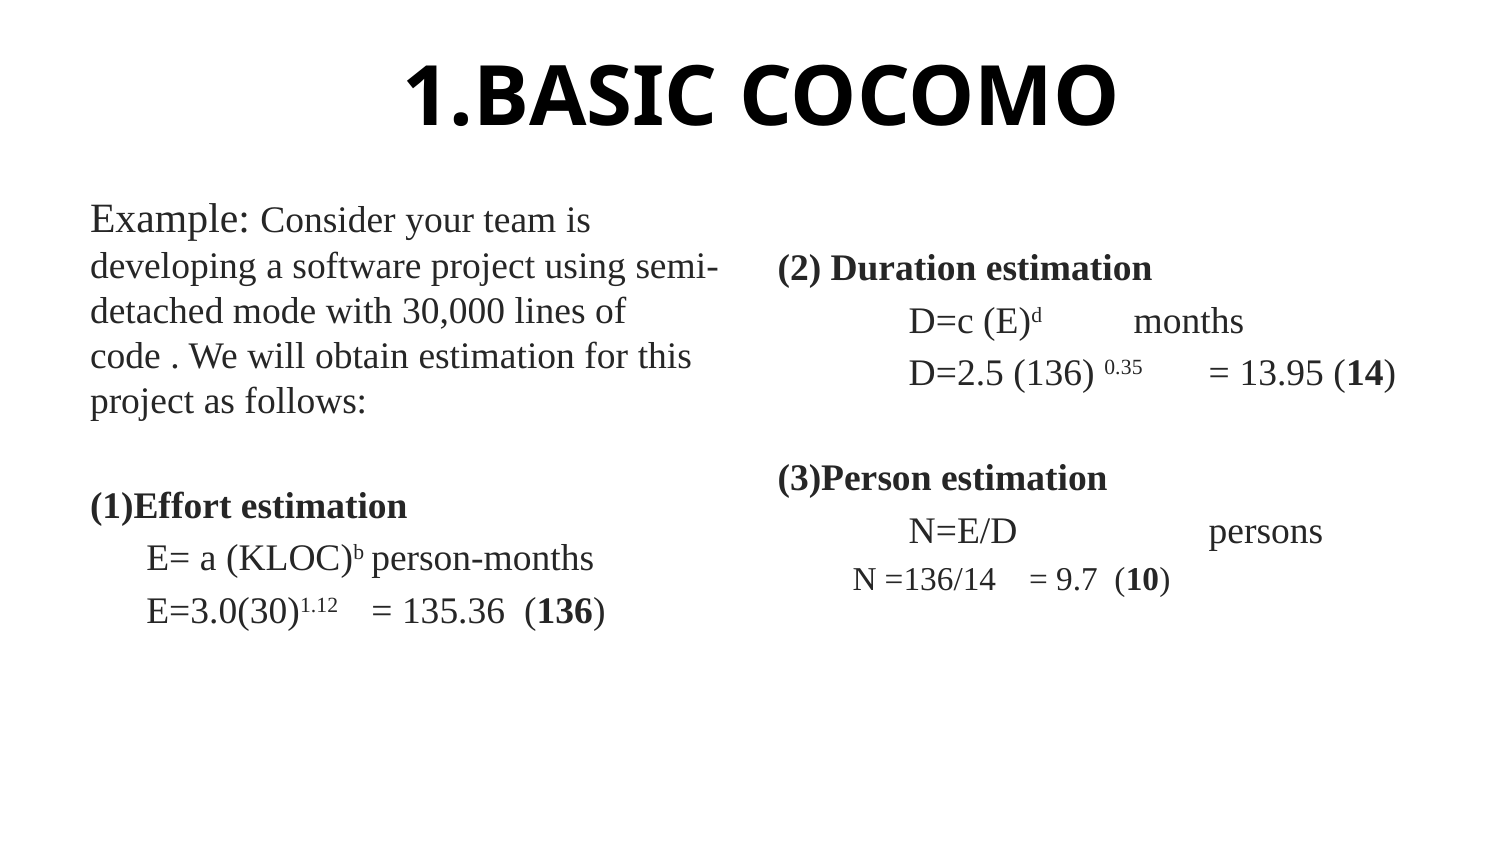

# 1.Basic COCOMO
Example: Consider your team is developing a software project using semi-detached mode with 30,000 lines of code . We will obtain estimation for this project as follows:
(1)Effort estimation
	E= a (KLOC)b	person-months
	E=3.0(30)1.12 	= 135.36 (136)
(2) Duration estimation
		D=c (E)d 		months
 		D=2.5 (136) 0.35	= 13.95 (14)
(3)Person estimation
	 	N=E/D 		persons
N =136/14 = 9.7 (10)